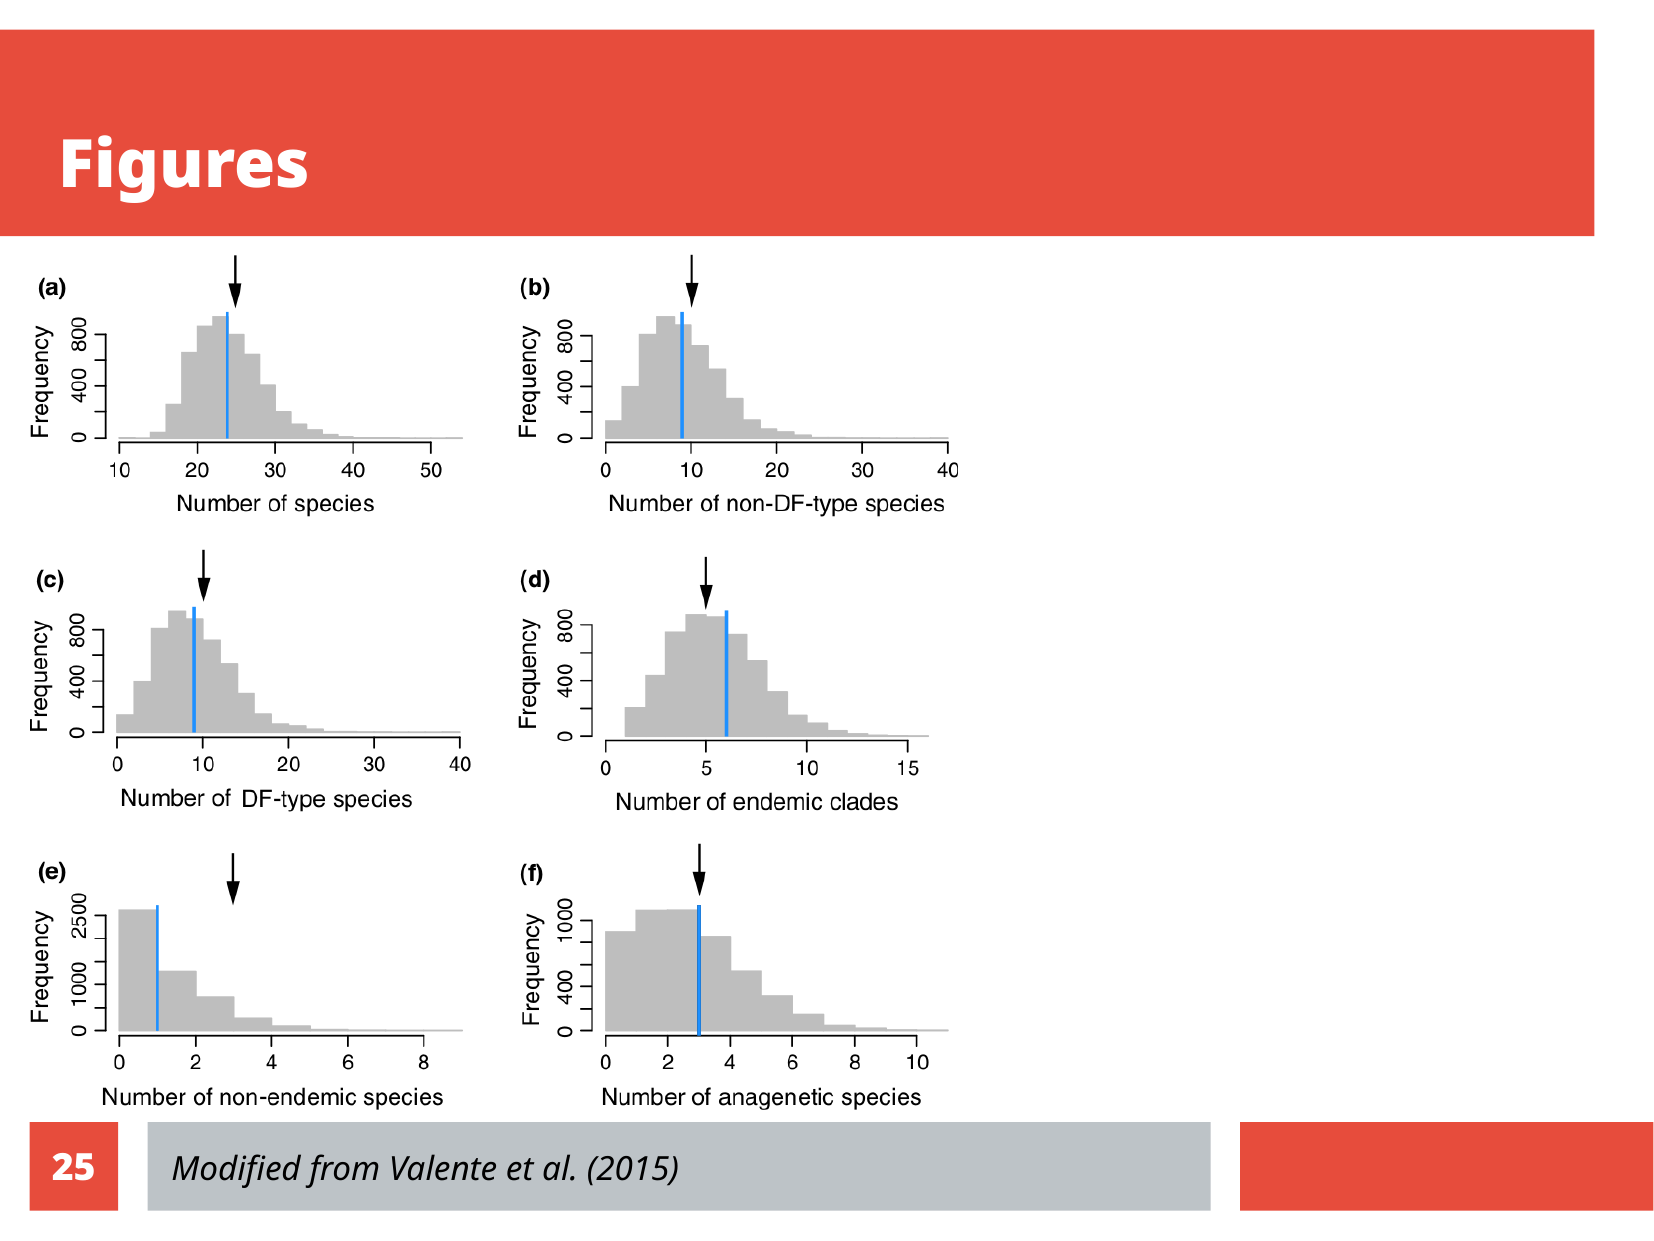

# Figures
25
Modified from Valente et al. (2015)